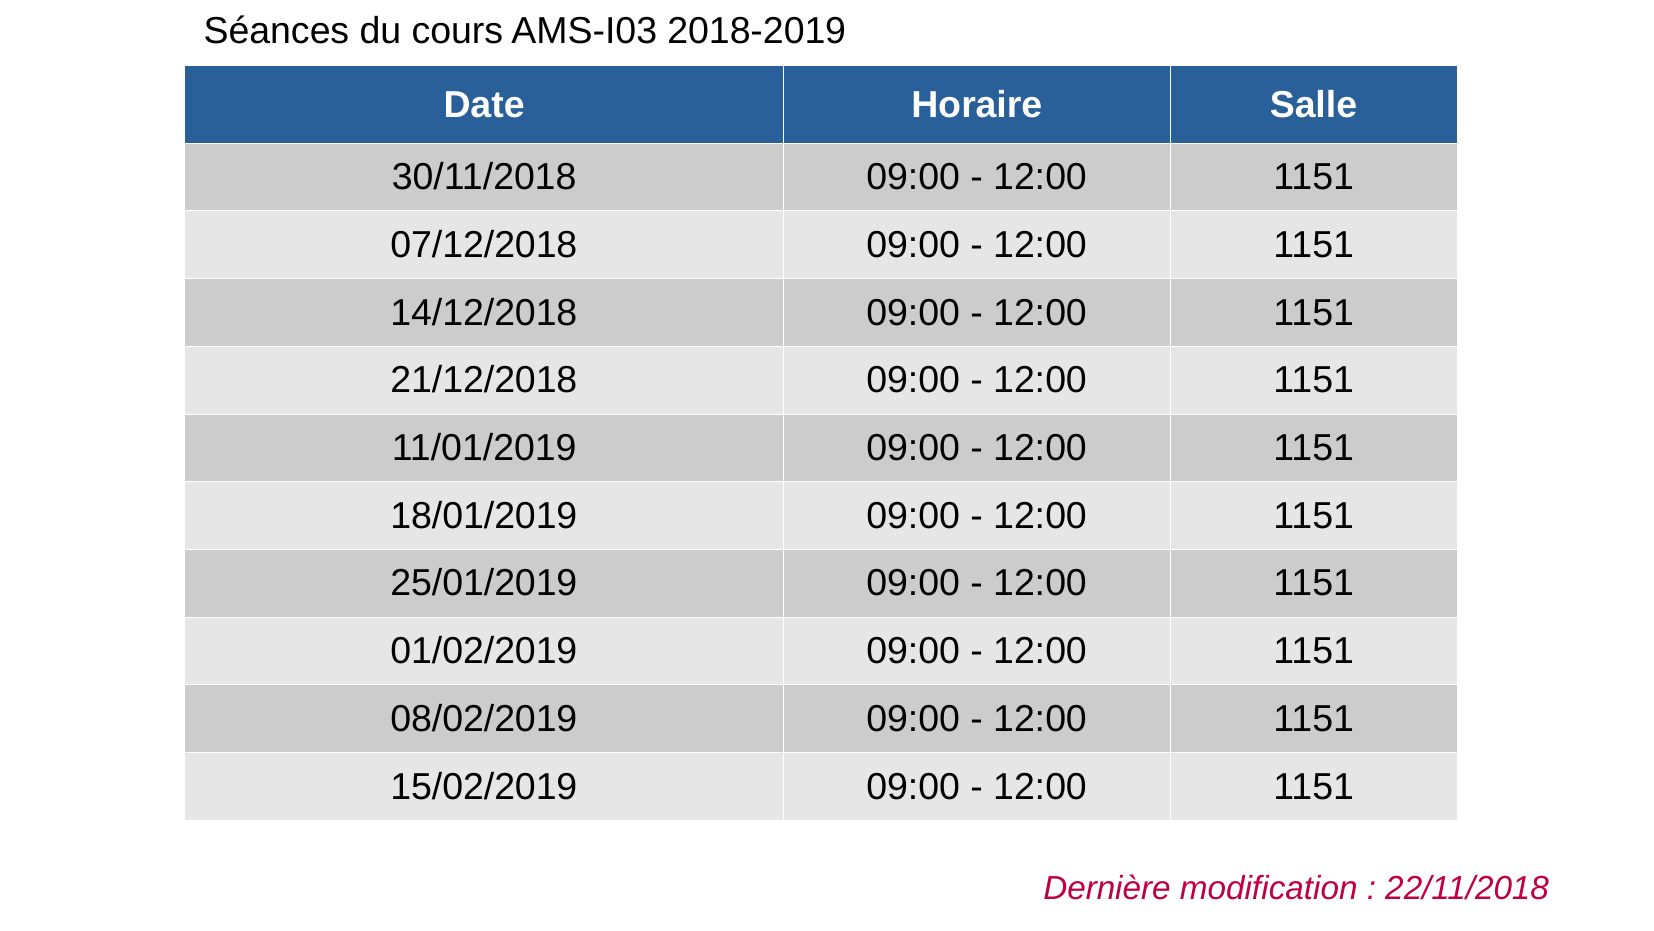

Séances du cours AMS-I03 2018-2019
| Date | Horaire | Salle |
| --- | --- | --- |
| 30/11/2018 | 09:00 - 12:00 | 1151 |
| 07/12/2018 | 09:00 - 12:00 | 1151 |
| 14/12/2018 | 09:00 - 12:00 | 1151 |
| 21/12/2018 | 09:00 - 12:00 | 1151 |
| 11/01/2019 | 09:00 - 12:00 | 1151 |
| 18/01/2019 | 09:00 - 12:00 | 1151 |
| 25/01/2019 | 09:00 - 12:00 | 1151 |
| 01/02/2019 | 09:00 - 12:00 | 1151 |
| 08/02/2019 | 09:00 - 12:00 | 1151 |
| 15/02/2019 | 09:00 - 12:00 | 1151 |
Dernière modification : 22/11/2018